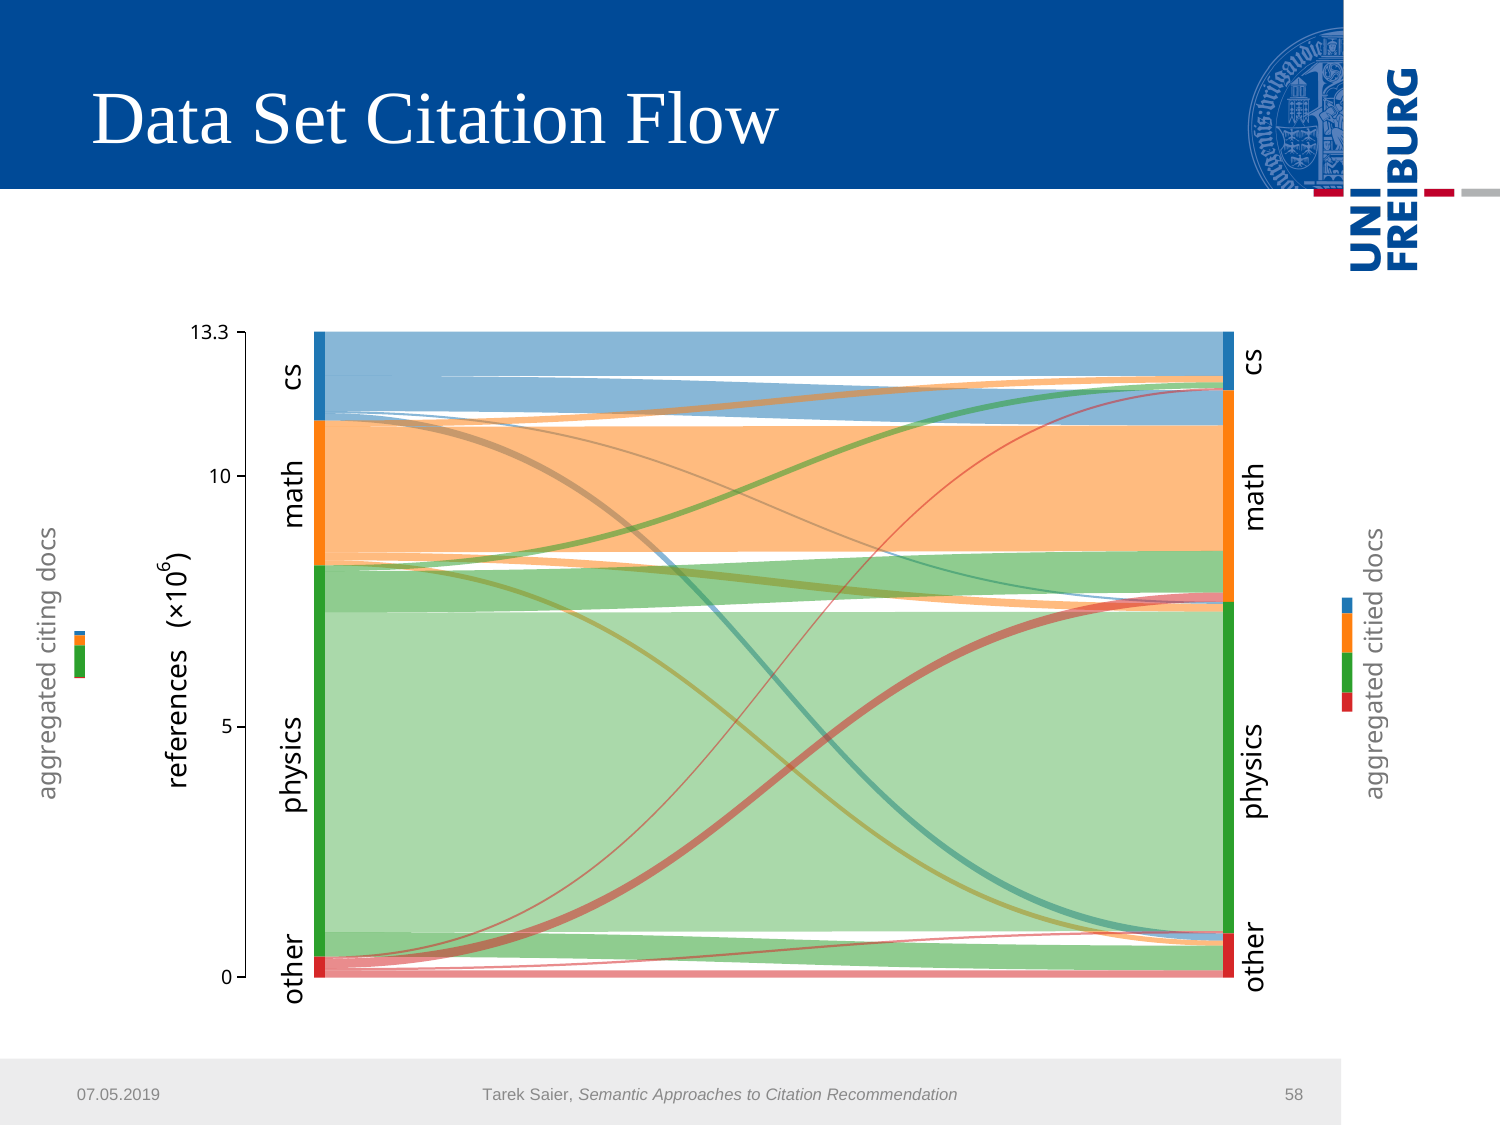

# Data Set Citation Flow
Präsentationstitel
58